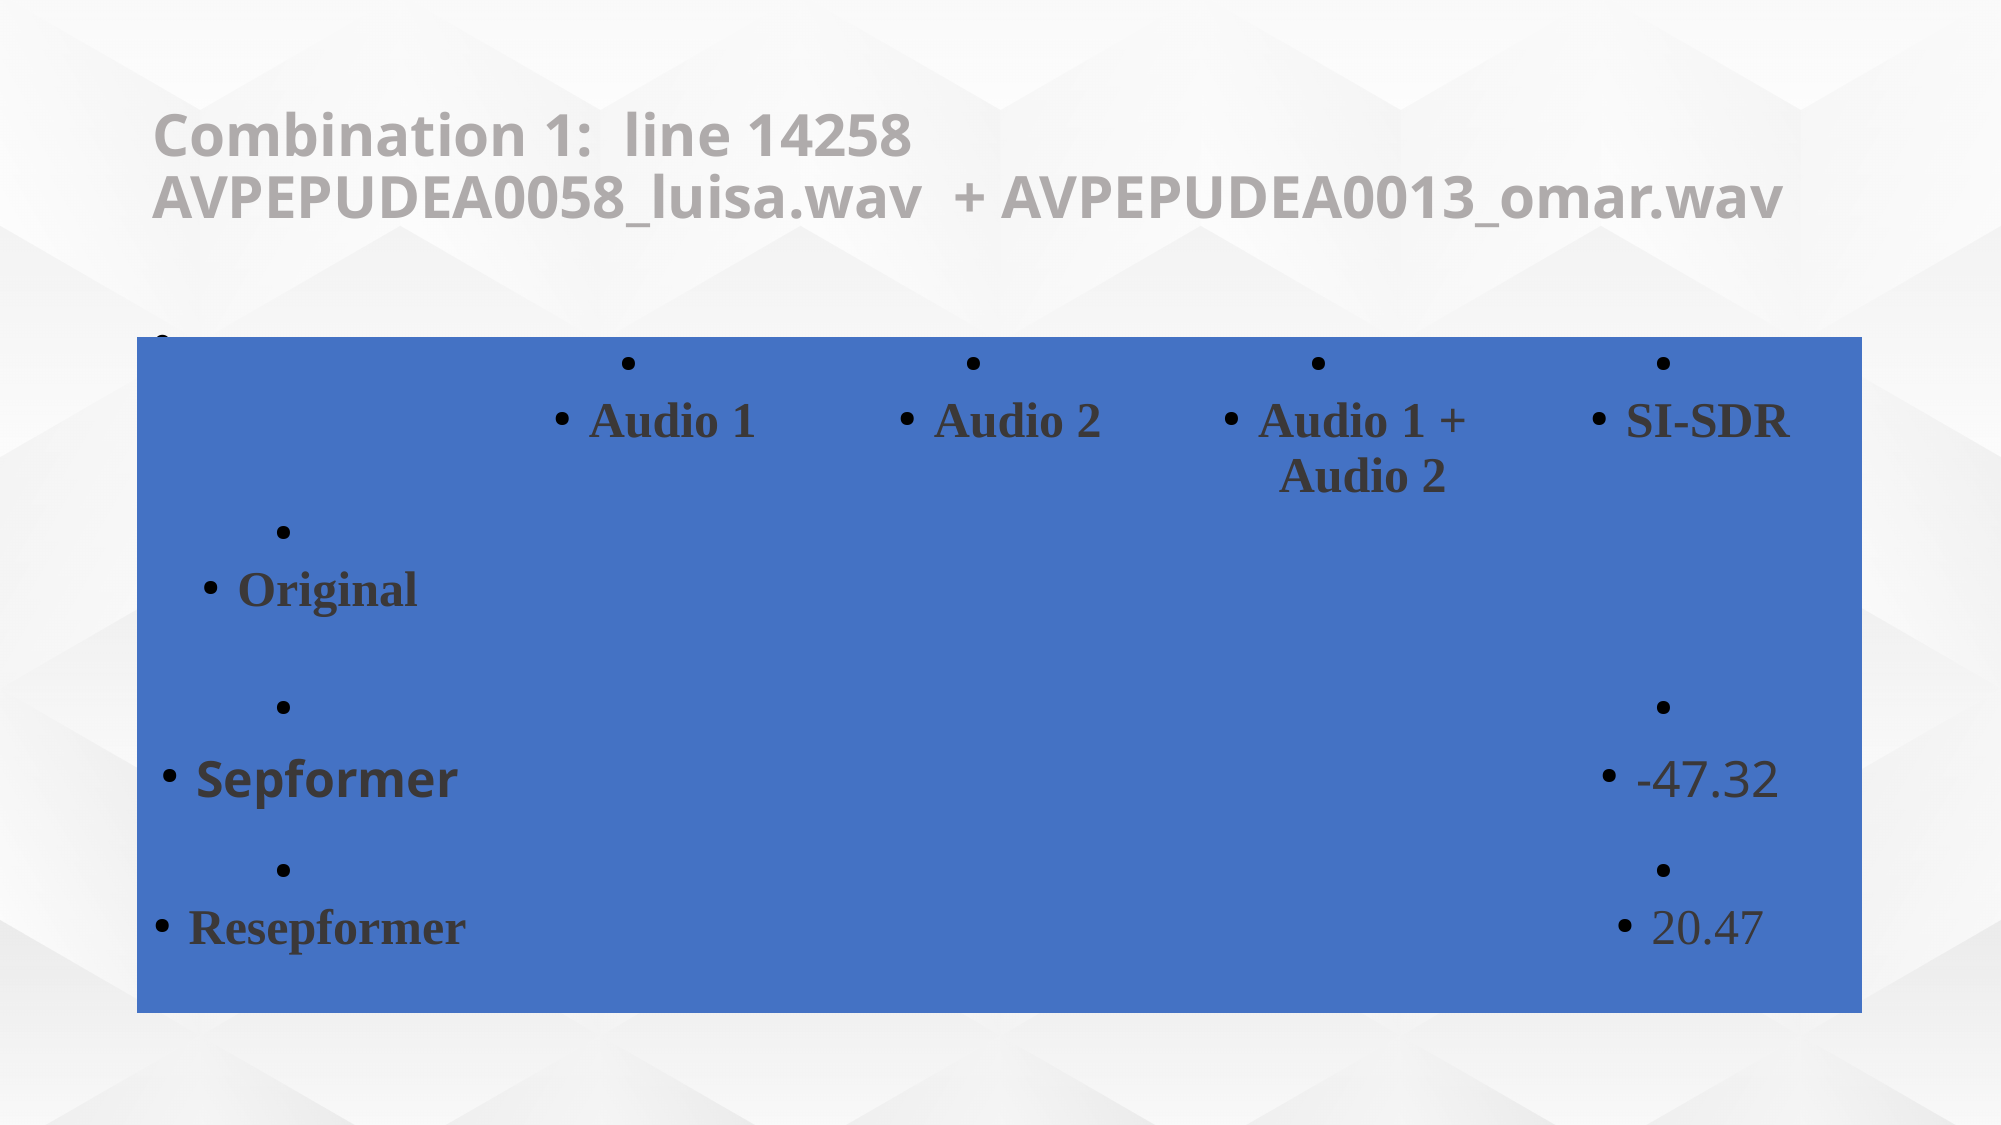

# Combination 1: line 14258 AVPEPUDEA0058_luisa.wav + AVPEPUDEA0013_omar.wav
| | Audio 1 | Audio 2 | Audio 1 + Audio 2 | SI-SDR |
| --- | --- | --- | --- | --- |
| Original | | | | |
| Sepformer | | | | -47.32 |
| Resepformer | | | | 20.47 |